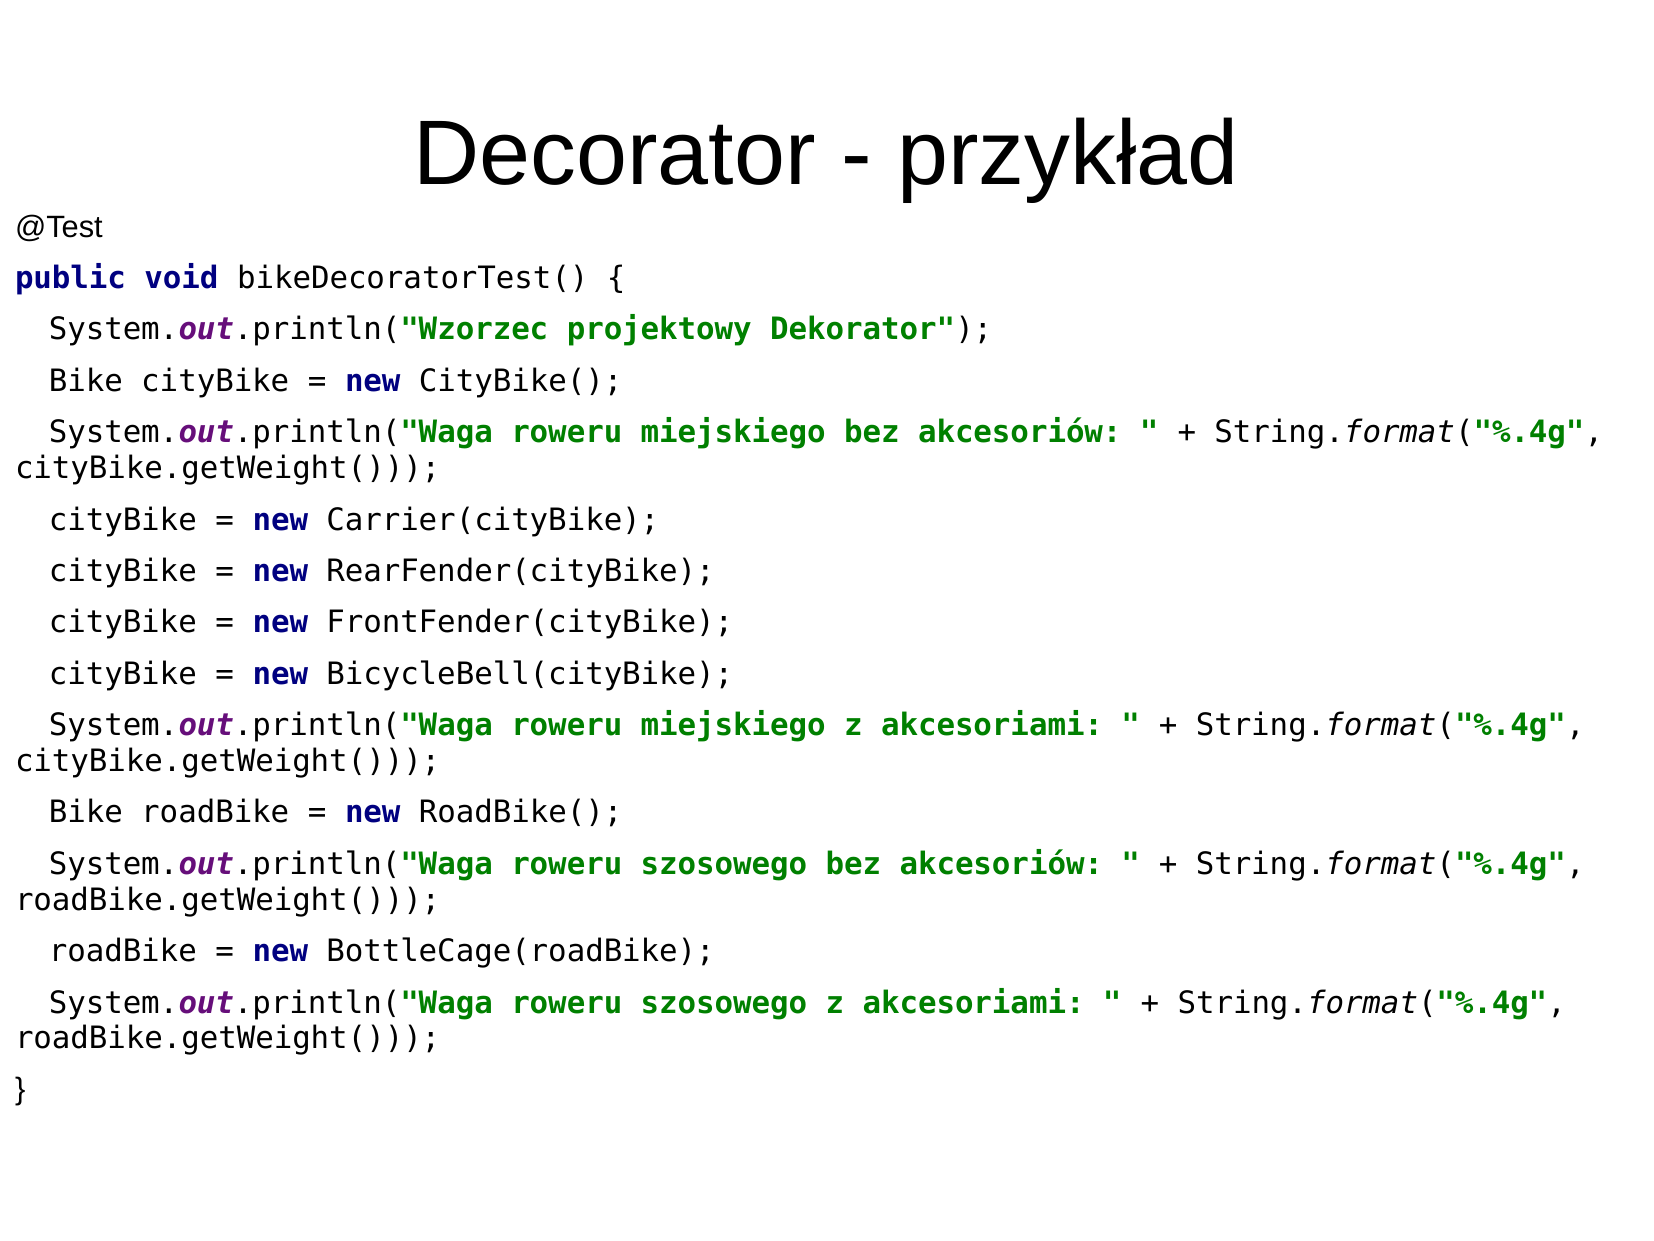

# Decorator - przykład
@Test
public void bikeDecoratorTest() {
 System.out.println("Wzorzec projektowy Dekorator");
 Bike cityBike = new CityBike();
 System.out.println("Waga roweru miejskiego bez akcesoriów: " + String.format("%.4g", cityBike.getWeight()));
 cityBike = new Carrier(cityBike);
 cityBike = new RearFender(cityBike);
 cityBike = new FrontFender(cityBike);
 cityBike = new BicycleBell(cityBike);
 System.out.println("Waga roweru miejskiego z akcesoriami: " + String.format("%.4g", cityBike.getWeight()));
 Bike roadBike = new RoadBike();
 System.out.println("Waga roweru szosowego bez akcesoriów: " + String.format("%.4g", roadBike.getWeight()));
 roadBike = new BottleCage(roadBike);
 System.out.println("Waga roweru szosowego z akcesoriami: " + String.format("%.4g", roadBike.getWeight()));
}